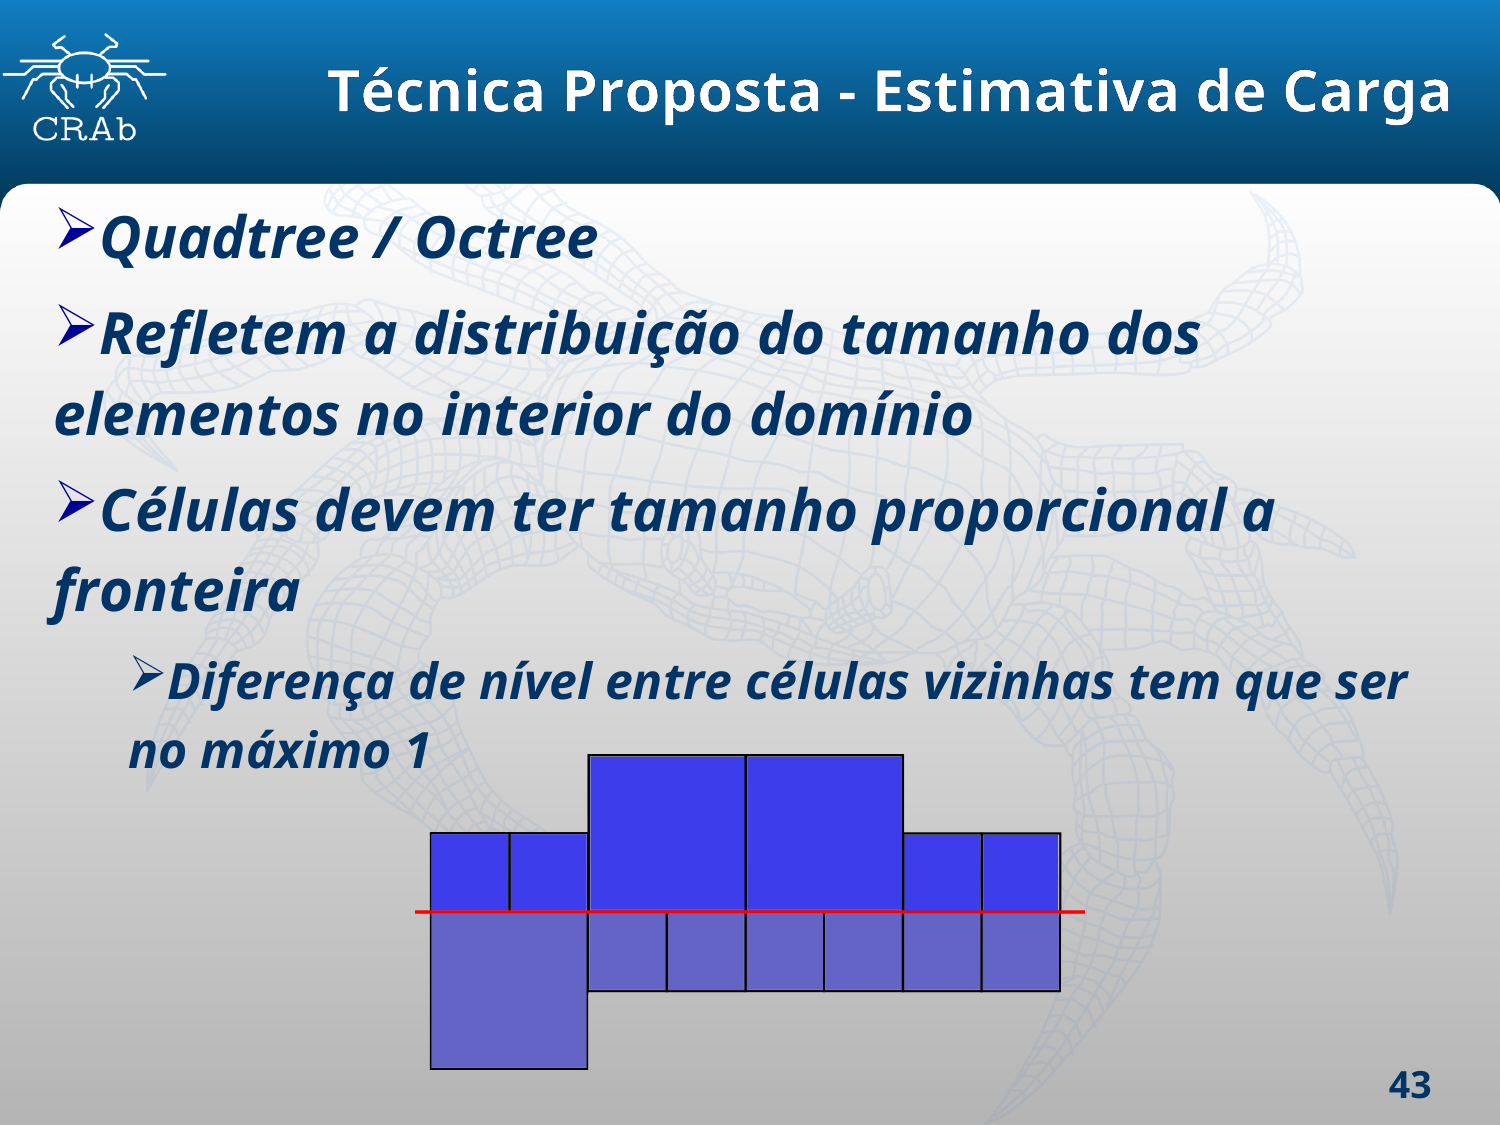

# Técnica Proposta - Estimativa de Carga
Quadtree / Octree
Refletem a distribuição do tamanho dos elementos no interior do domínio
Células devem ter tamanho proporcional a fronteira
Diferença de nível entre células vizinhas tem que ser no máximo 1